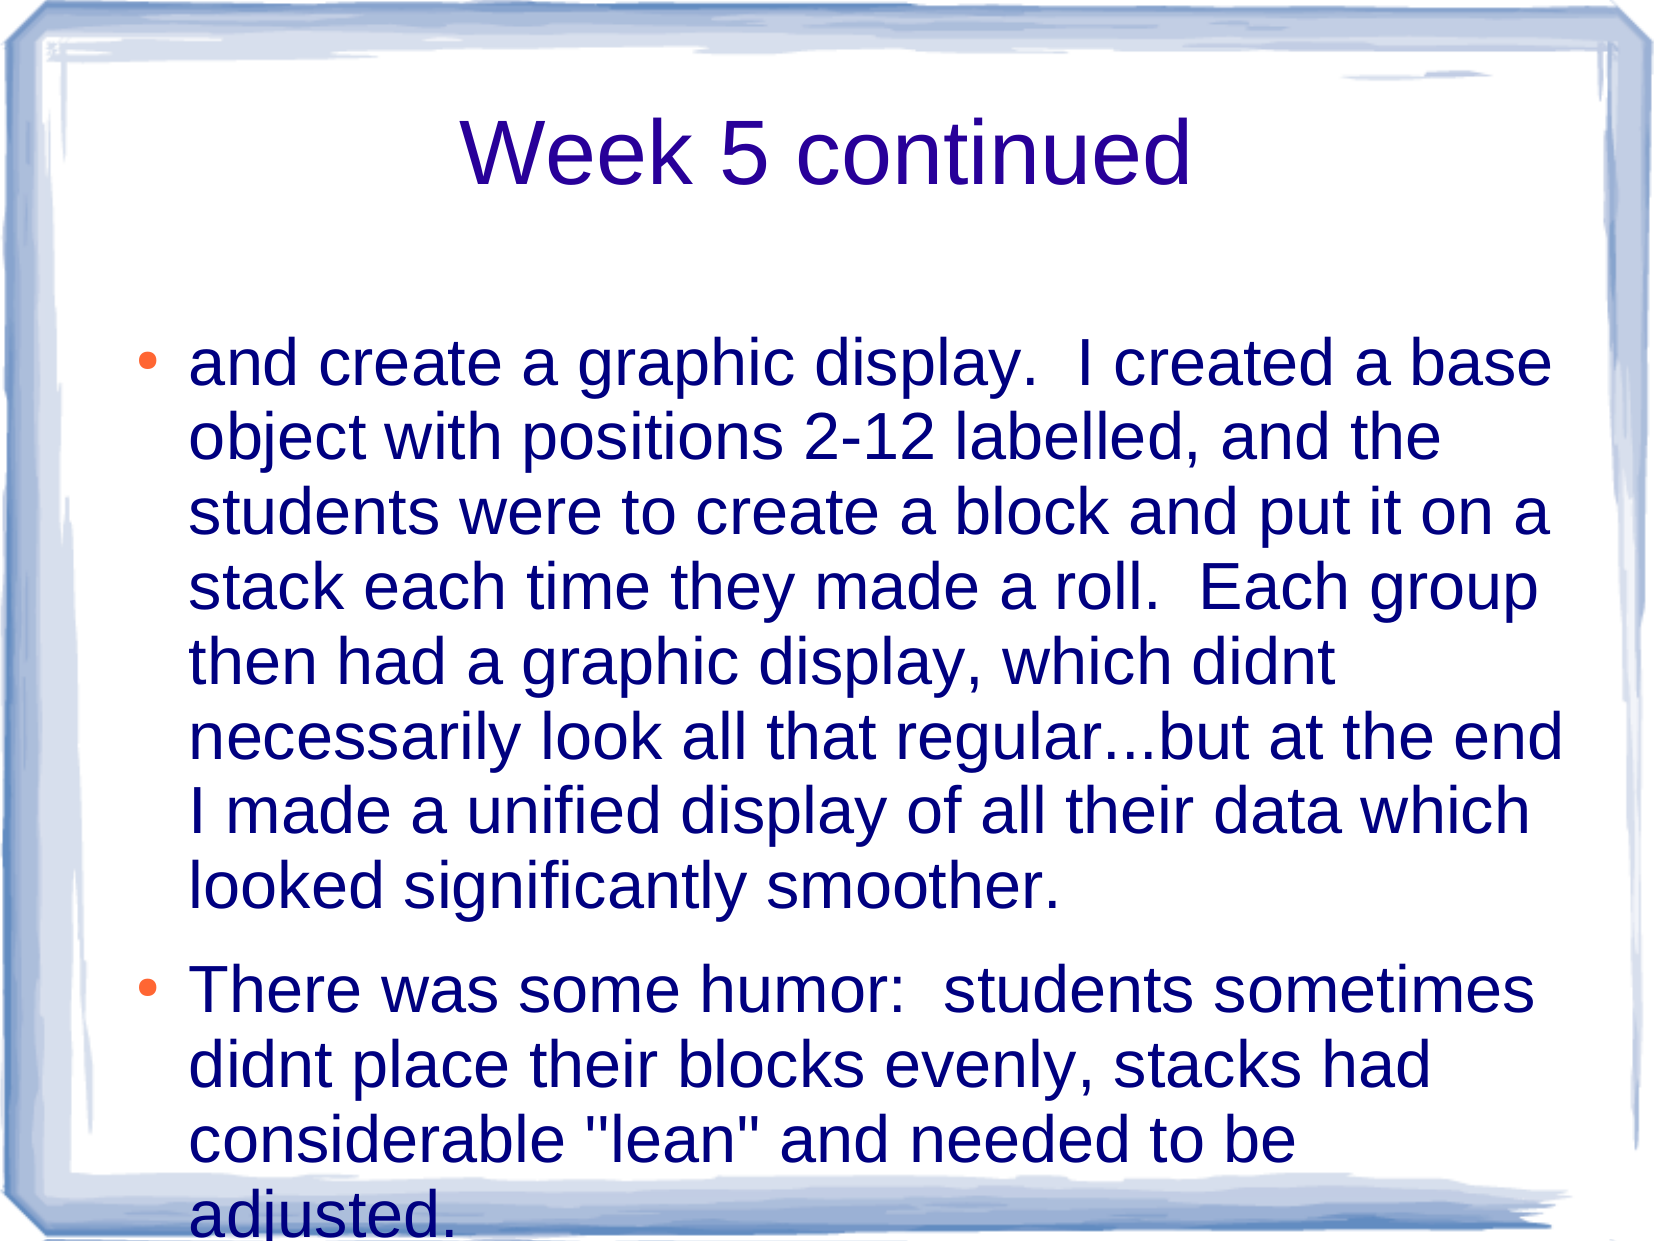

# Week 5 continued
and create a graphic display. I created a base object with positions 2-12 labelled, and the students were to create a block and put it on a stack each time they made a roll. Each group then had a graphic display, which didnt necessarily look all that regular...but at the end I made a unified display of all their data which looked significantly smoother.
There was some humor: students sometimes didnt place their blocks evenly, stacks had considerable ''lean'' and needed to be adjusted.